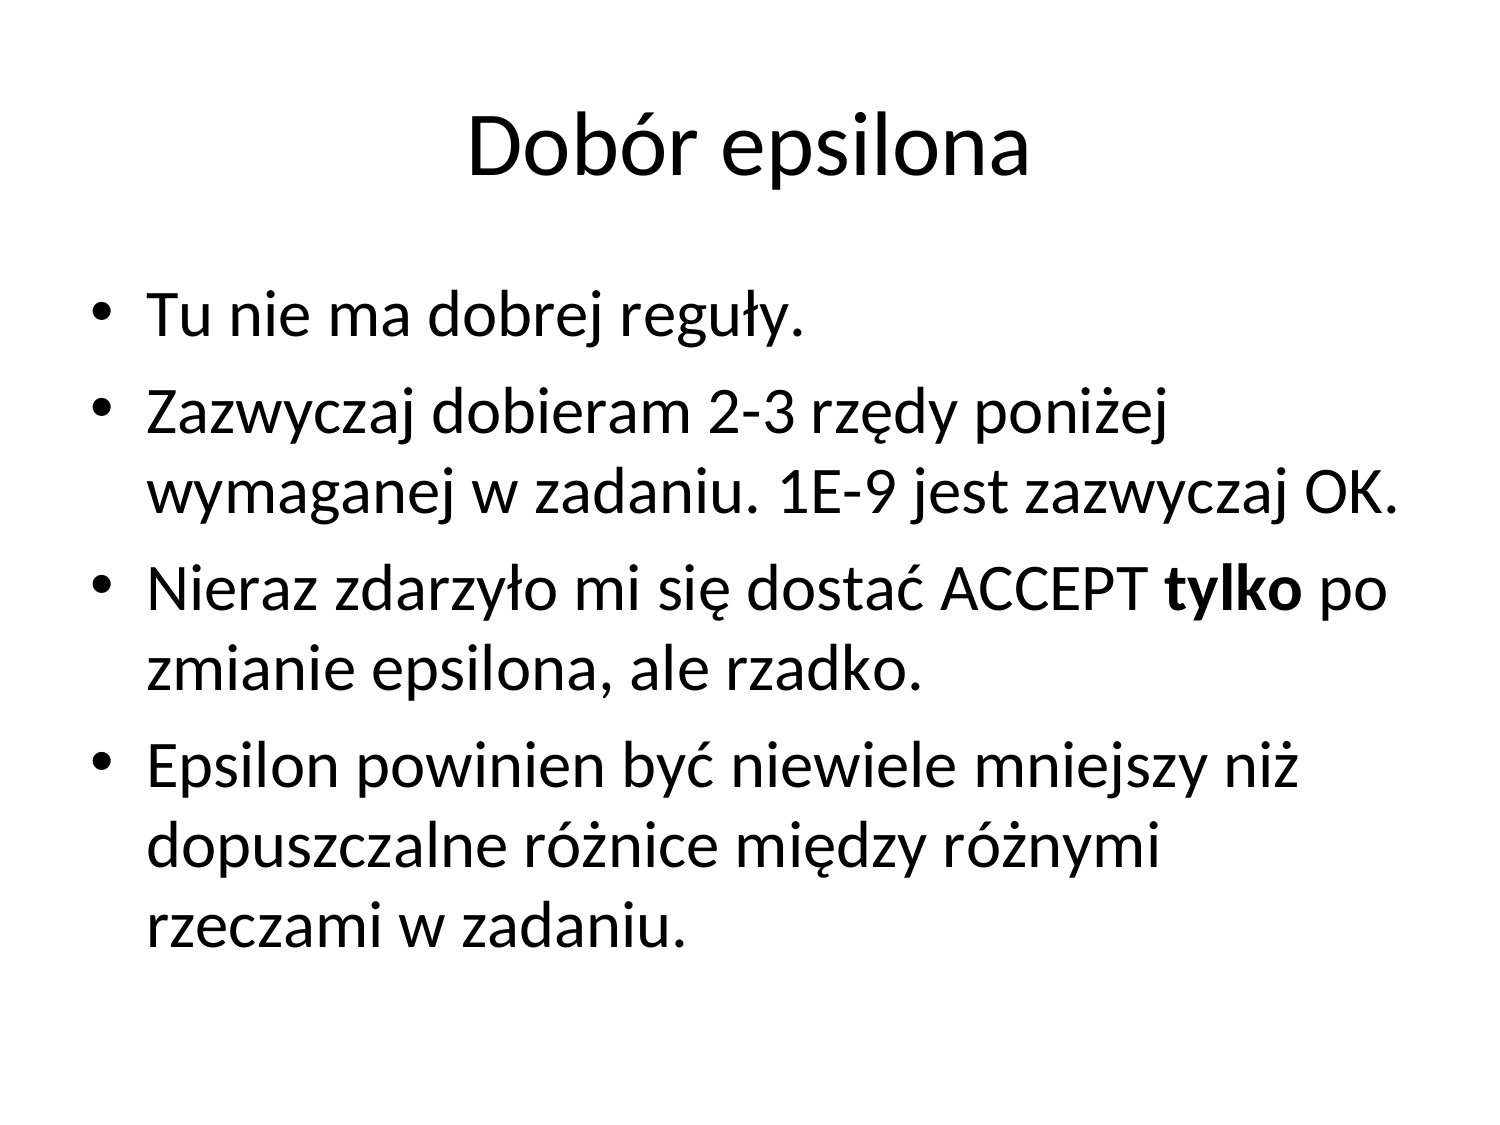

# Dobór epsilona
Tu nie ma dobrej reguły.
Zazwyczaj dobieram 2-3 rzędy poniżej wymaganej w zadaniu. 1E-9 jest zazwyczaj OK.
Nieraz zdarzyło mi się dostać ACCEPT tylko po zmianie epsilona, ale rzadko.
Epsilon powinien być niewiele mniejszy niż dopuszczalne różnice między różnymi rzeczami w zadaniu.